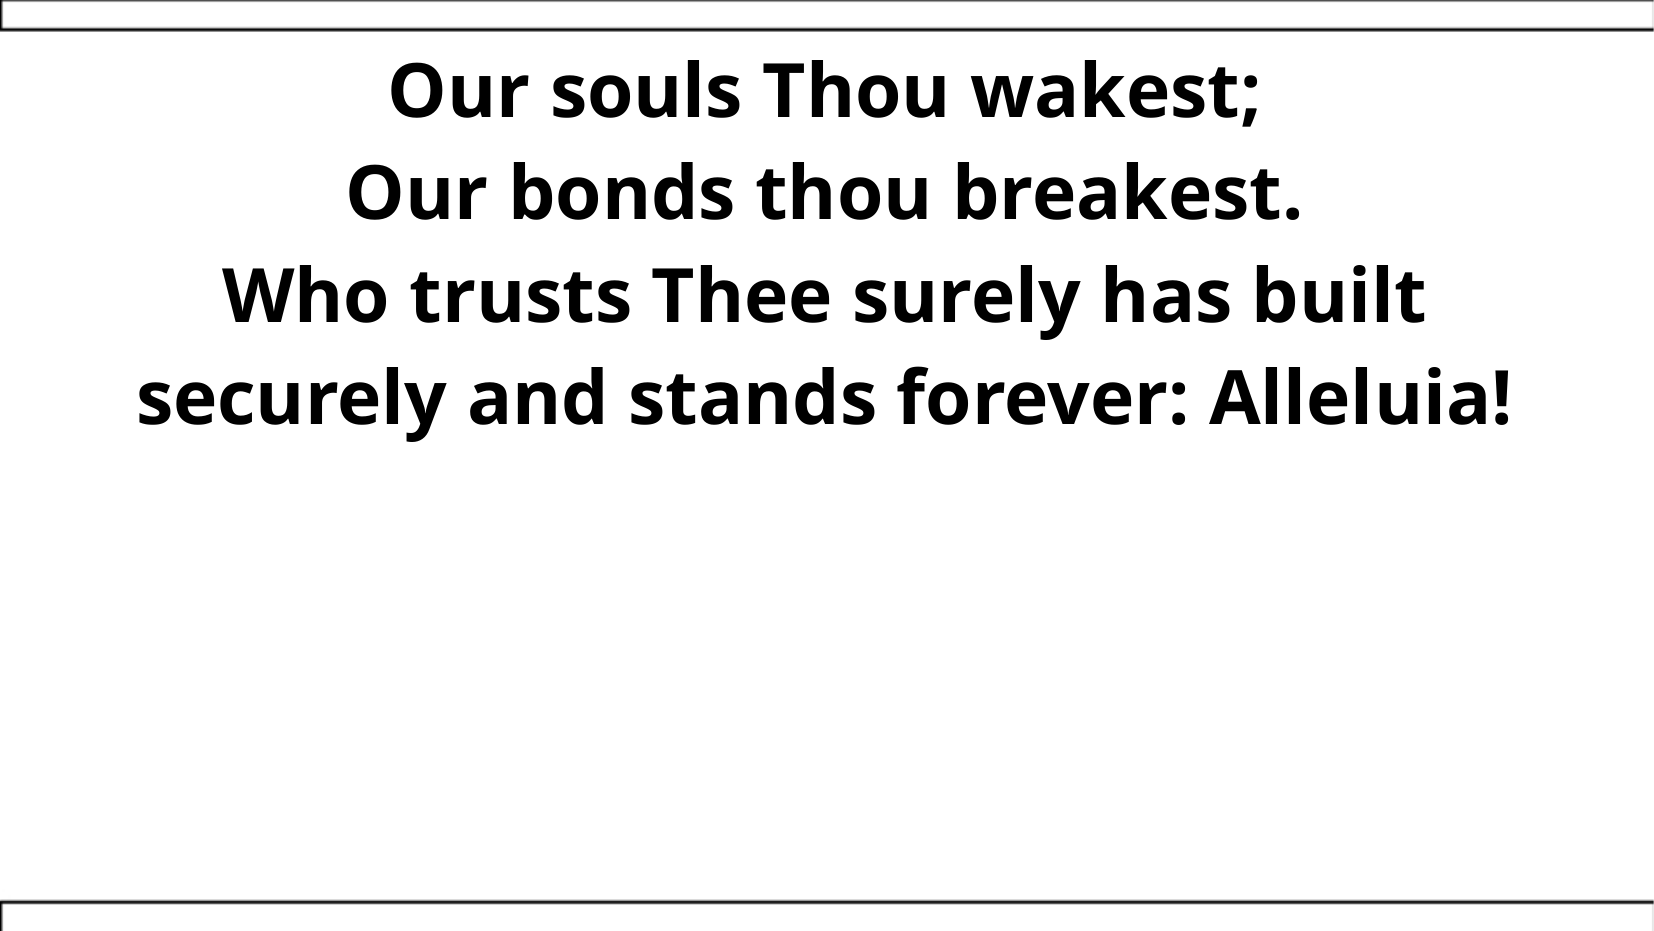

Our souls Thou wakest;
Our bonds thou breakest.
Who trusts Thee surely has built securely and stands forever: Alleluia!